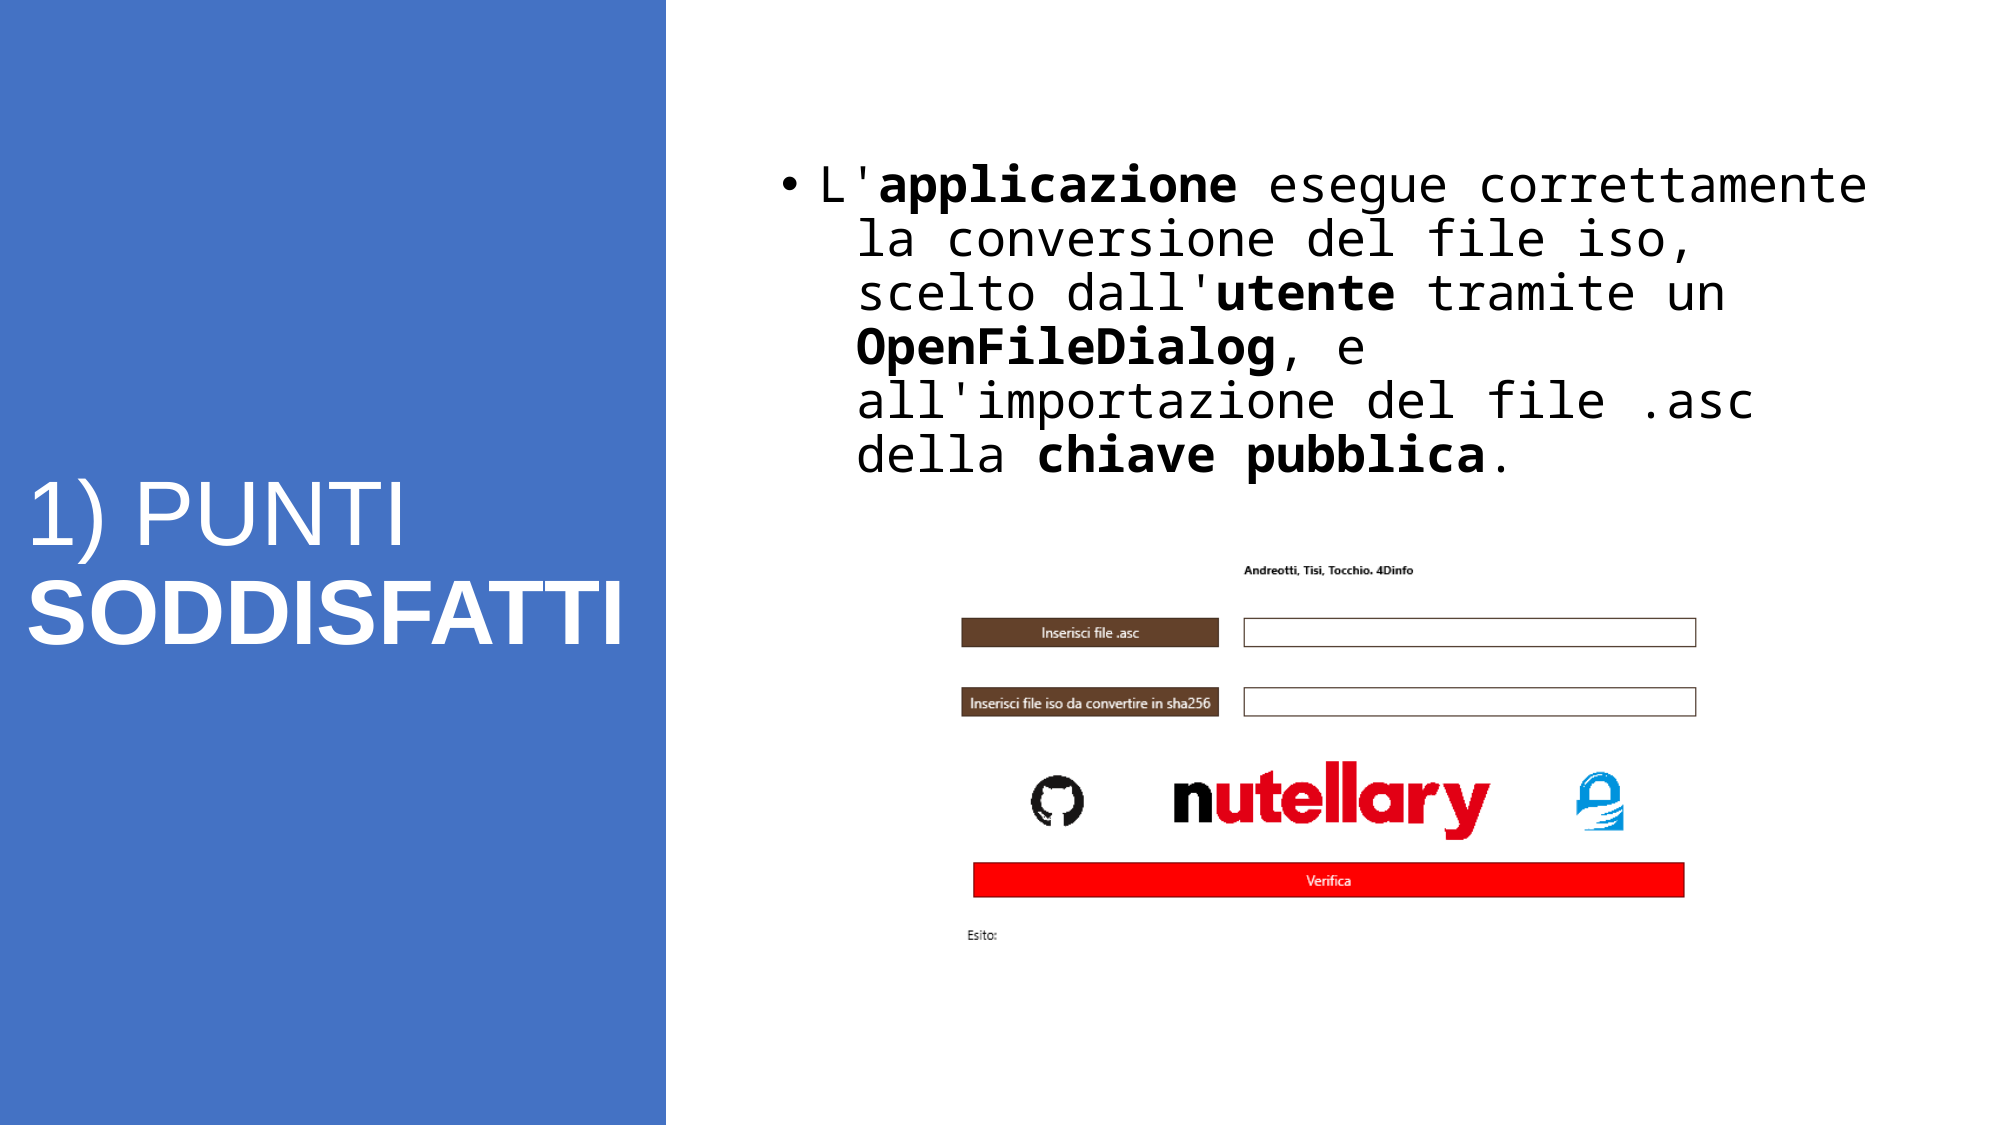

# 1) PUNTI SODDISFATTI
L'applicazione esegue correttamente la conversione del file iso, scelto dall'utente tramite un OpenFileDialog, e all'importazione del file .asc della chiave pubblica.